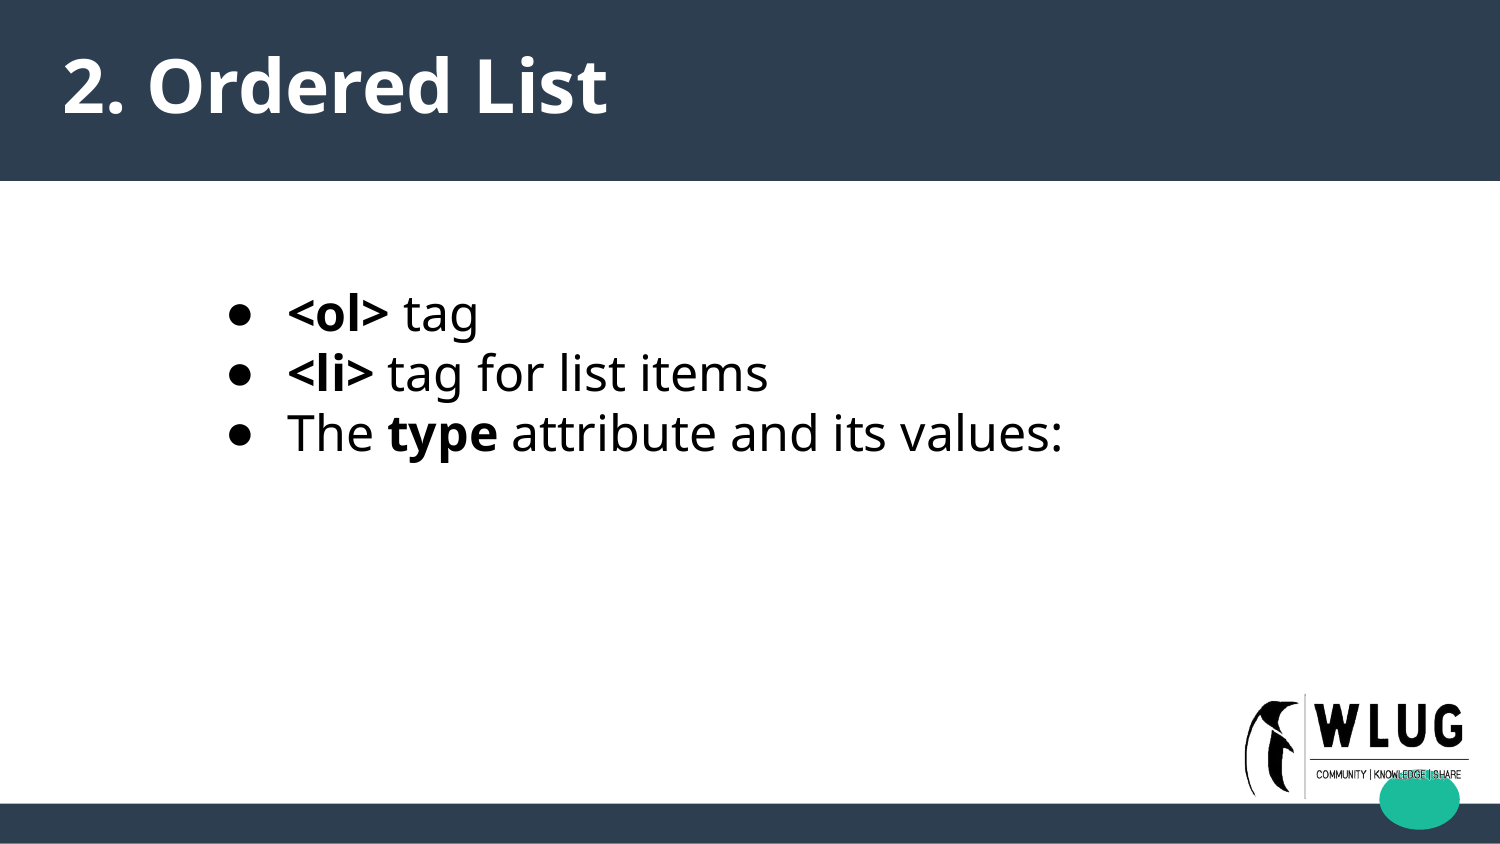

# 2. Ordered List
<ol> tag
<li> tag for list items
The type attribute and its values: